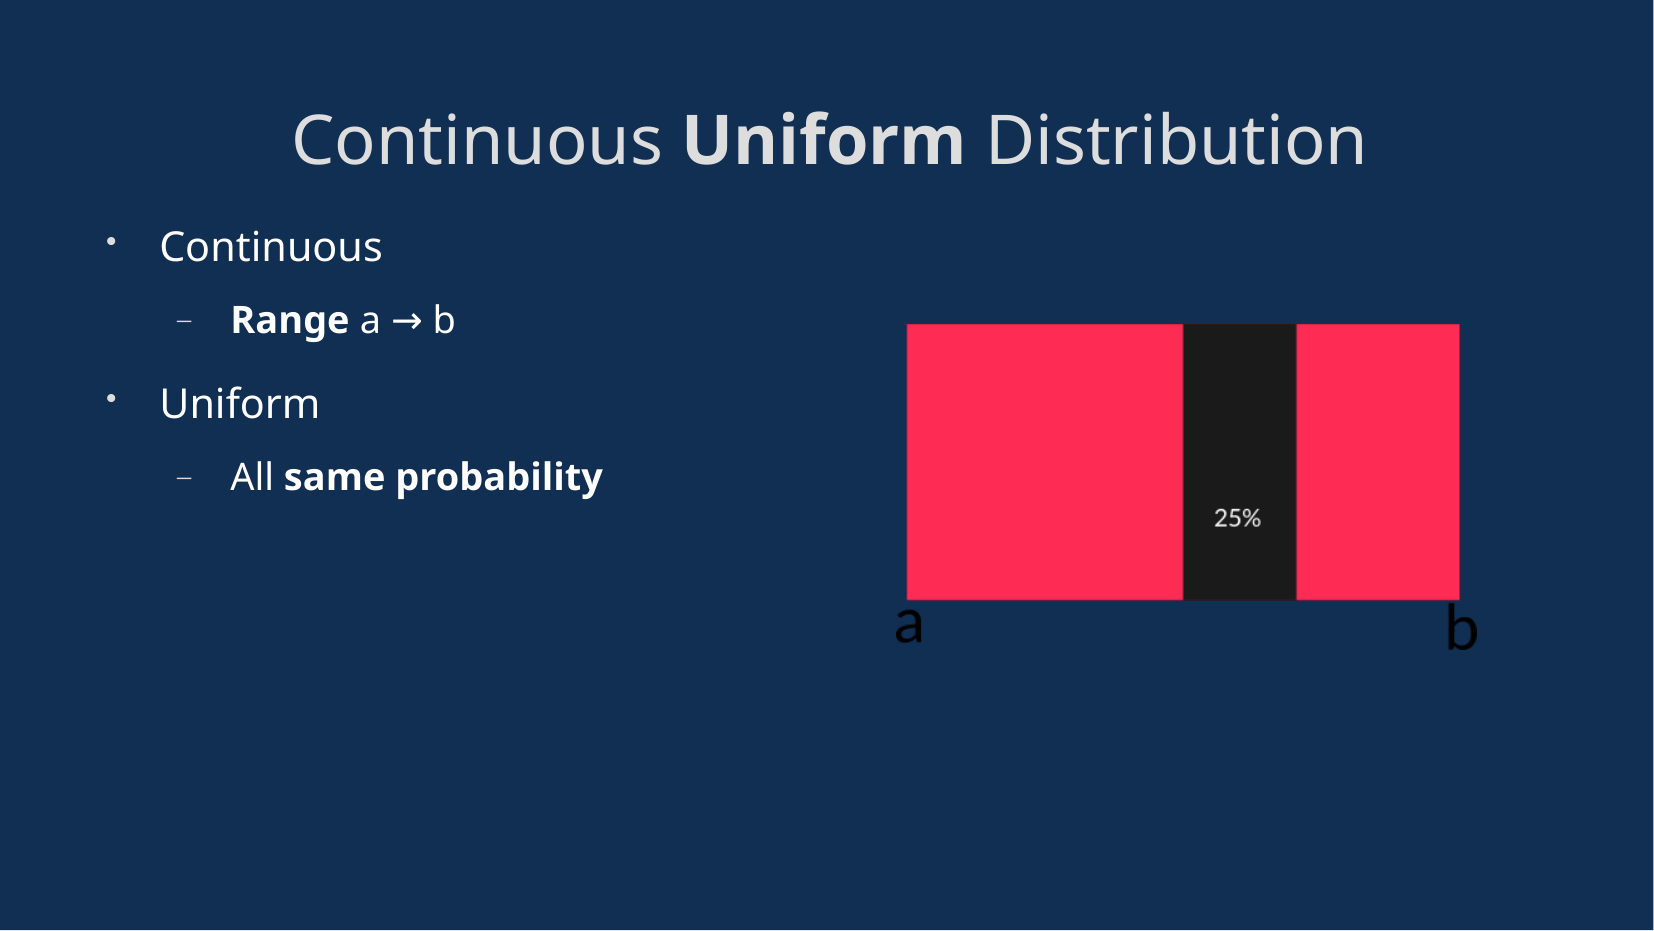

# Continuous Uniform Distribution
Continuous
Range a → b
Uniform
All same probability